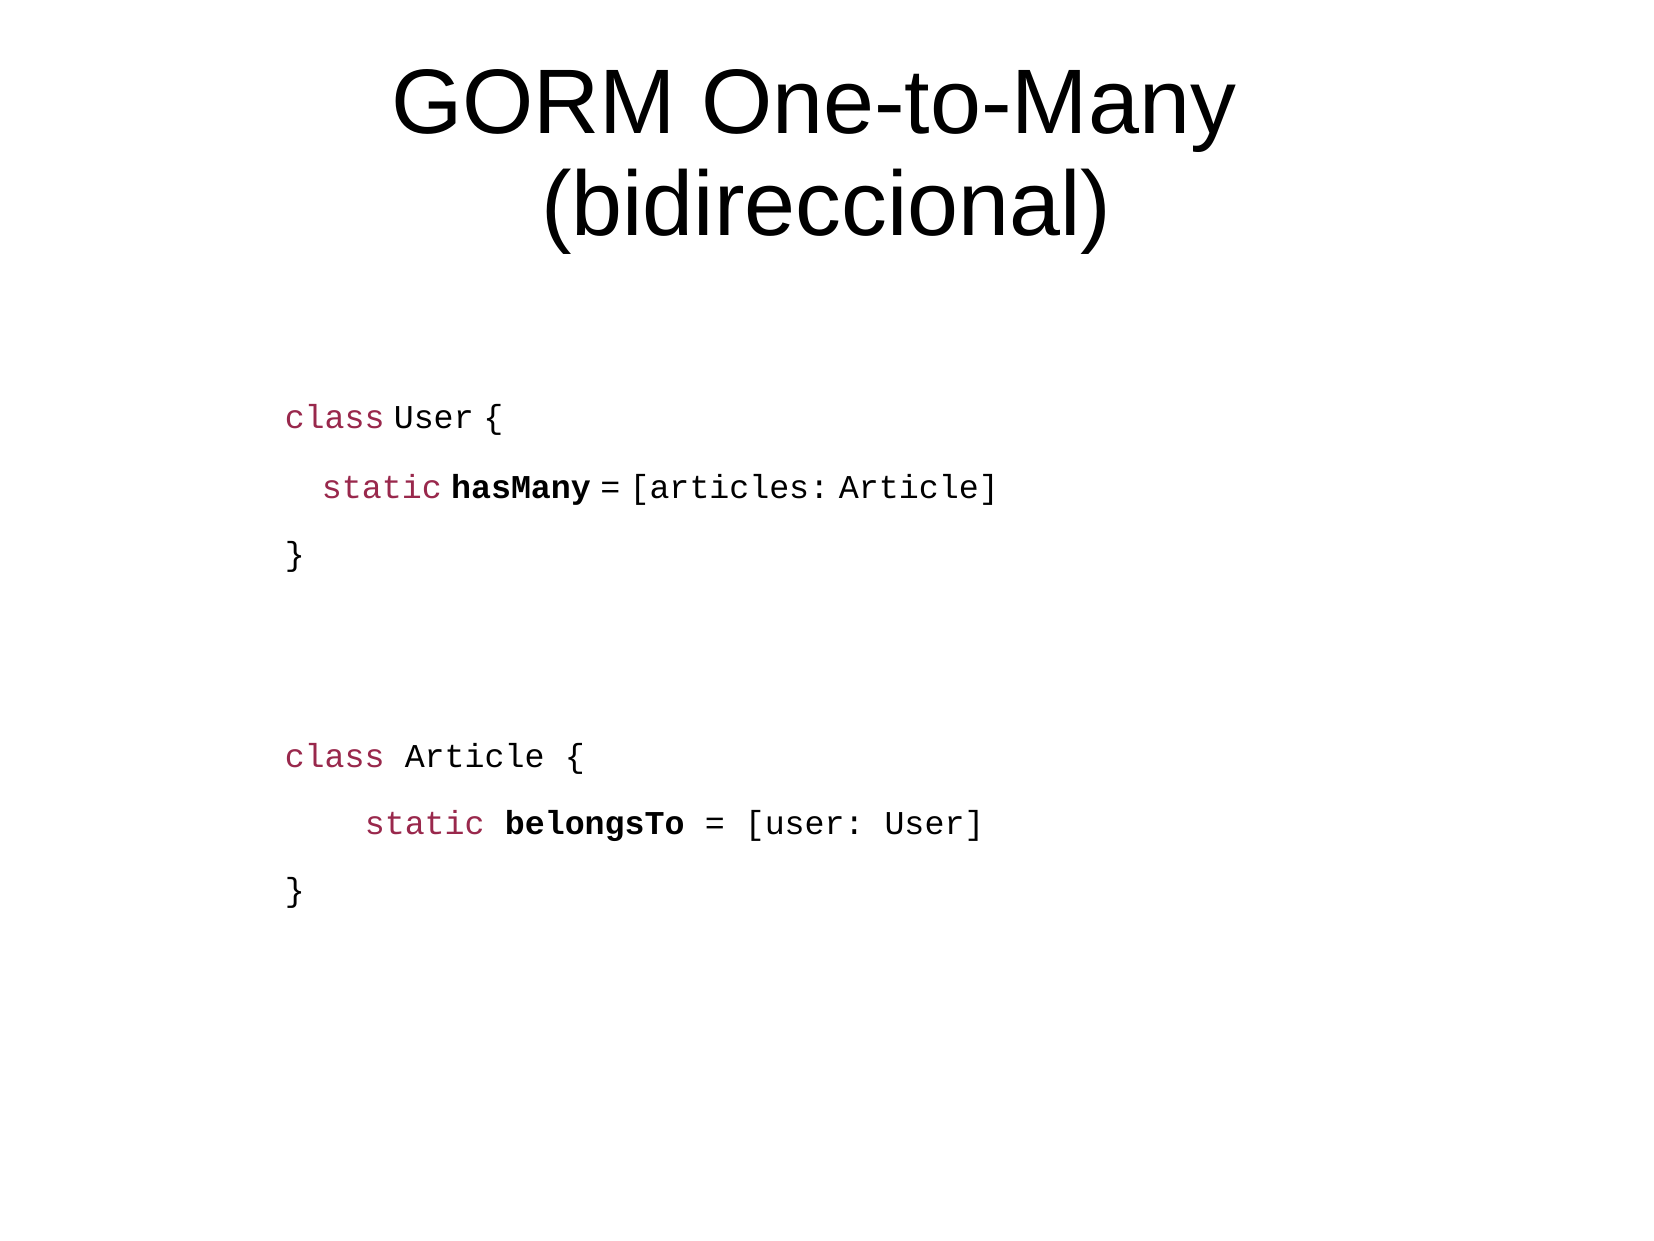

# GORM One-to-Many (bidireccional)
class User {
 static hasMany = [articles: Article]
}
class Article {
 static belongsTo = [user: User]
}